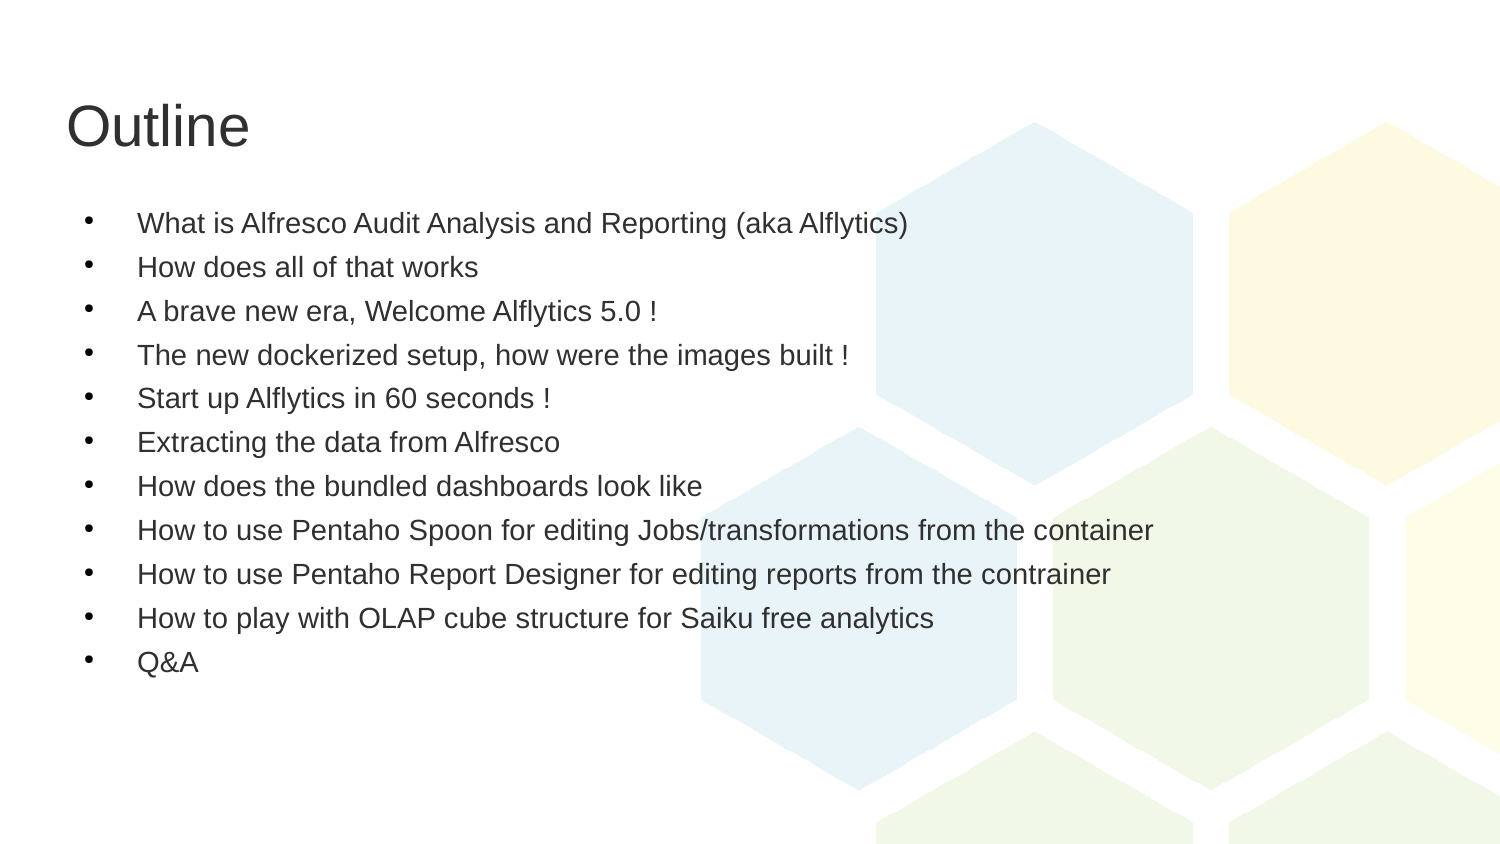

# Outline
What is Alfresco Audit Analysis and Reporting (aka Alflytics)
How does all of that works
A brave new era, Welcome Alflytics 5.0 !
The new dockerized setup, how were the images built !
Start up Alflytics in 60 seconds !
Extracting the data from Alfresco
How does the bundled dashboards look like
How to use Pentaho Spoon for editing Jobs/transformations from the container
How to use Pentaho Report Designer for editing reports from the contrainer
How to play with OLAP cube structure for Saiku free analytics
Q&A